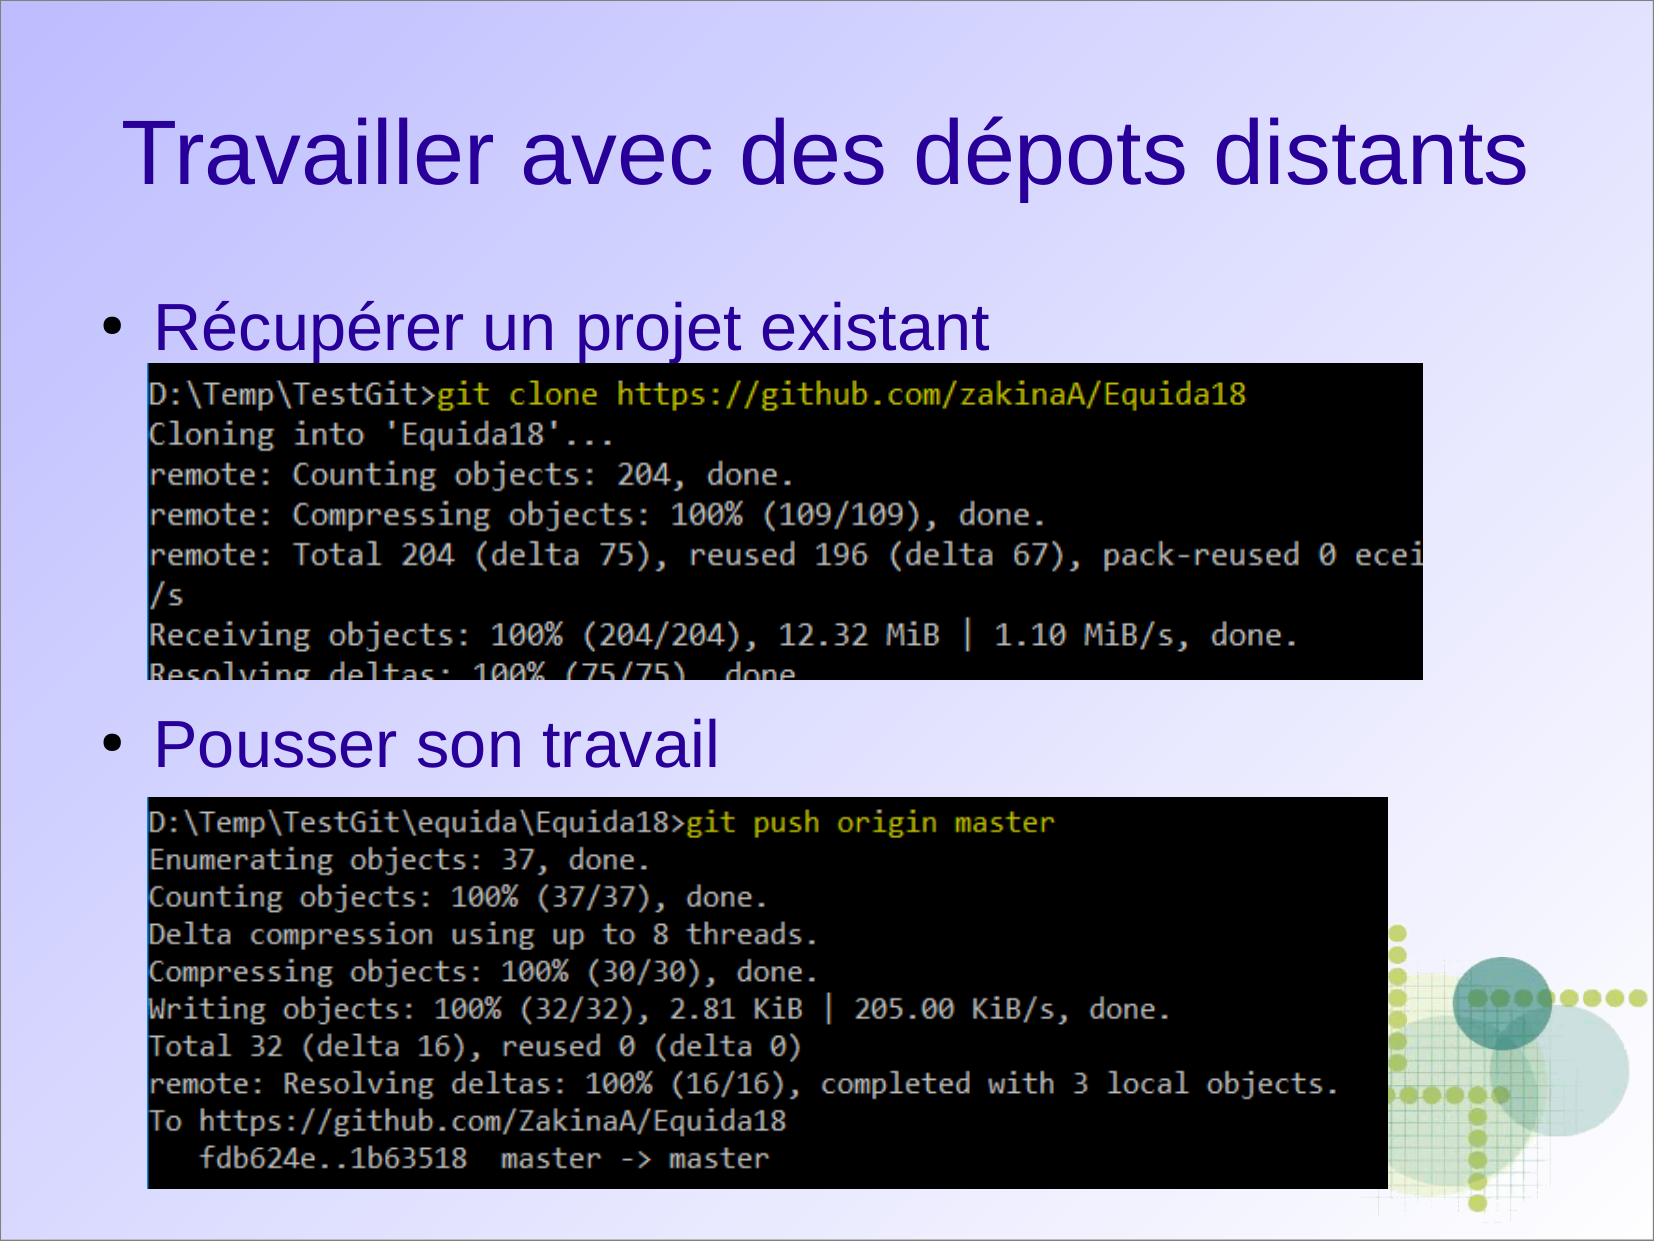

# Travailler avec des dépots distants
Récupérer un projet existant
Pousser son travail